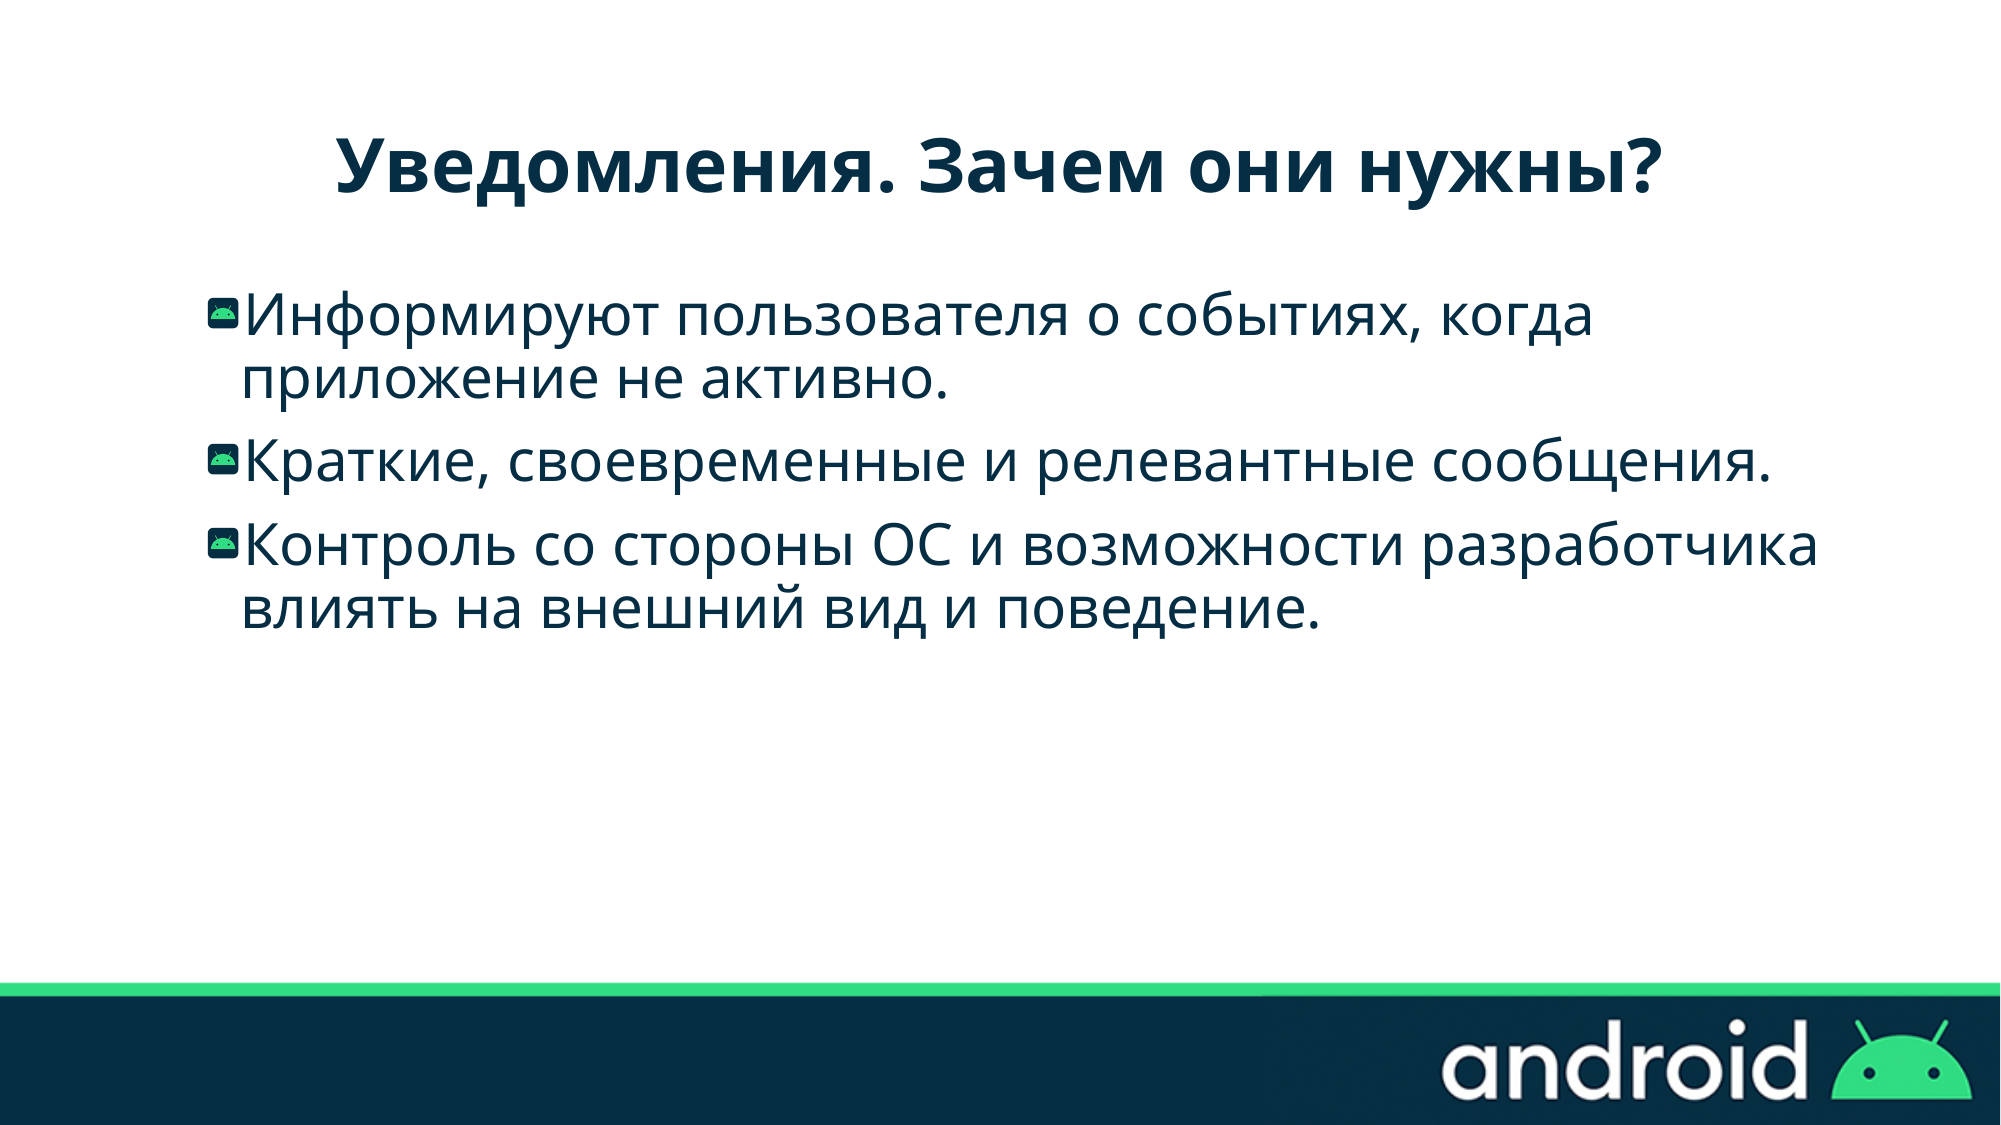

# Уведомления. Зачем они нужны?
Информируют пользователя о событиях, когда приложение не активно.
Краткие, своевременные и релевантные сообщения.
Контроль со стороны ОС и возможности разработчика влиять на внешний вид и поведение.